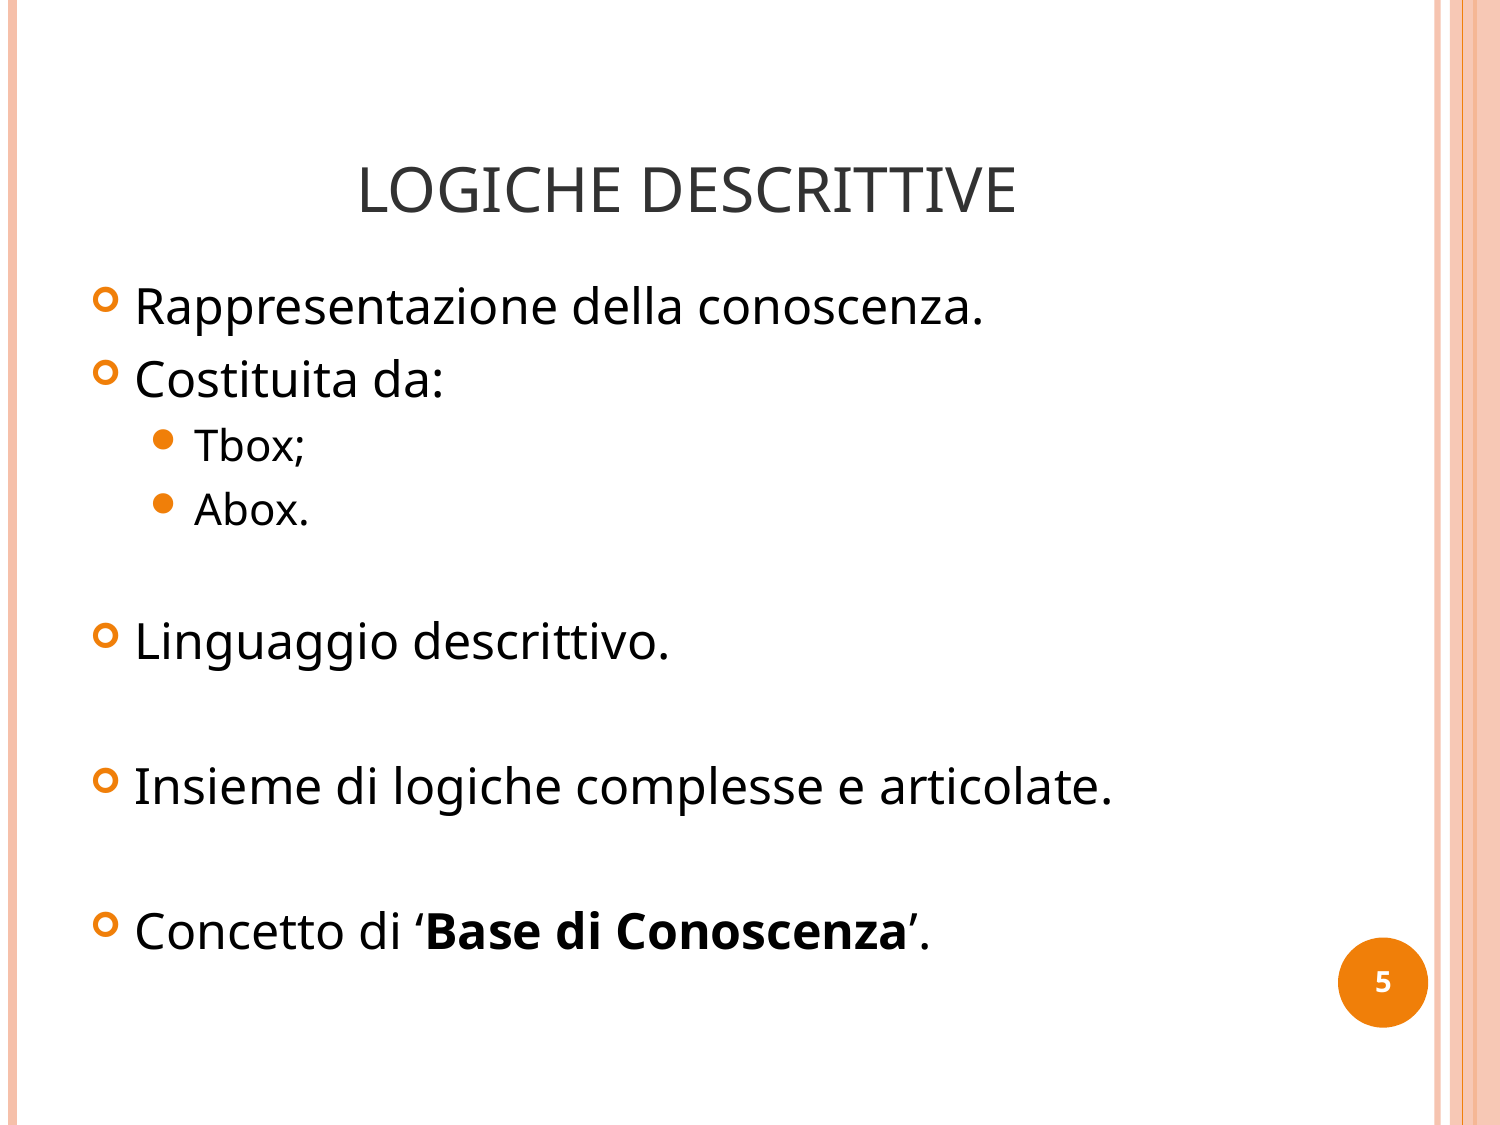

LOGICHE DESCRITTIVE
# Rappresentazione della conoscenza.
Costituita da:
Tbox;
Abox.
Linguaggio descrittivo.
Insieme di logiche complesse e articolate.
Concetto di ‘Base di Conoscenza’.